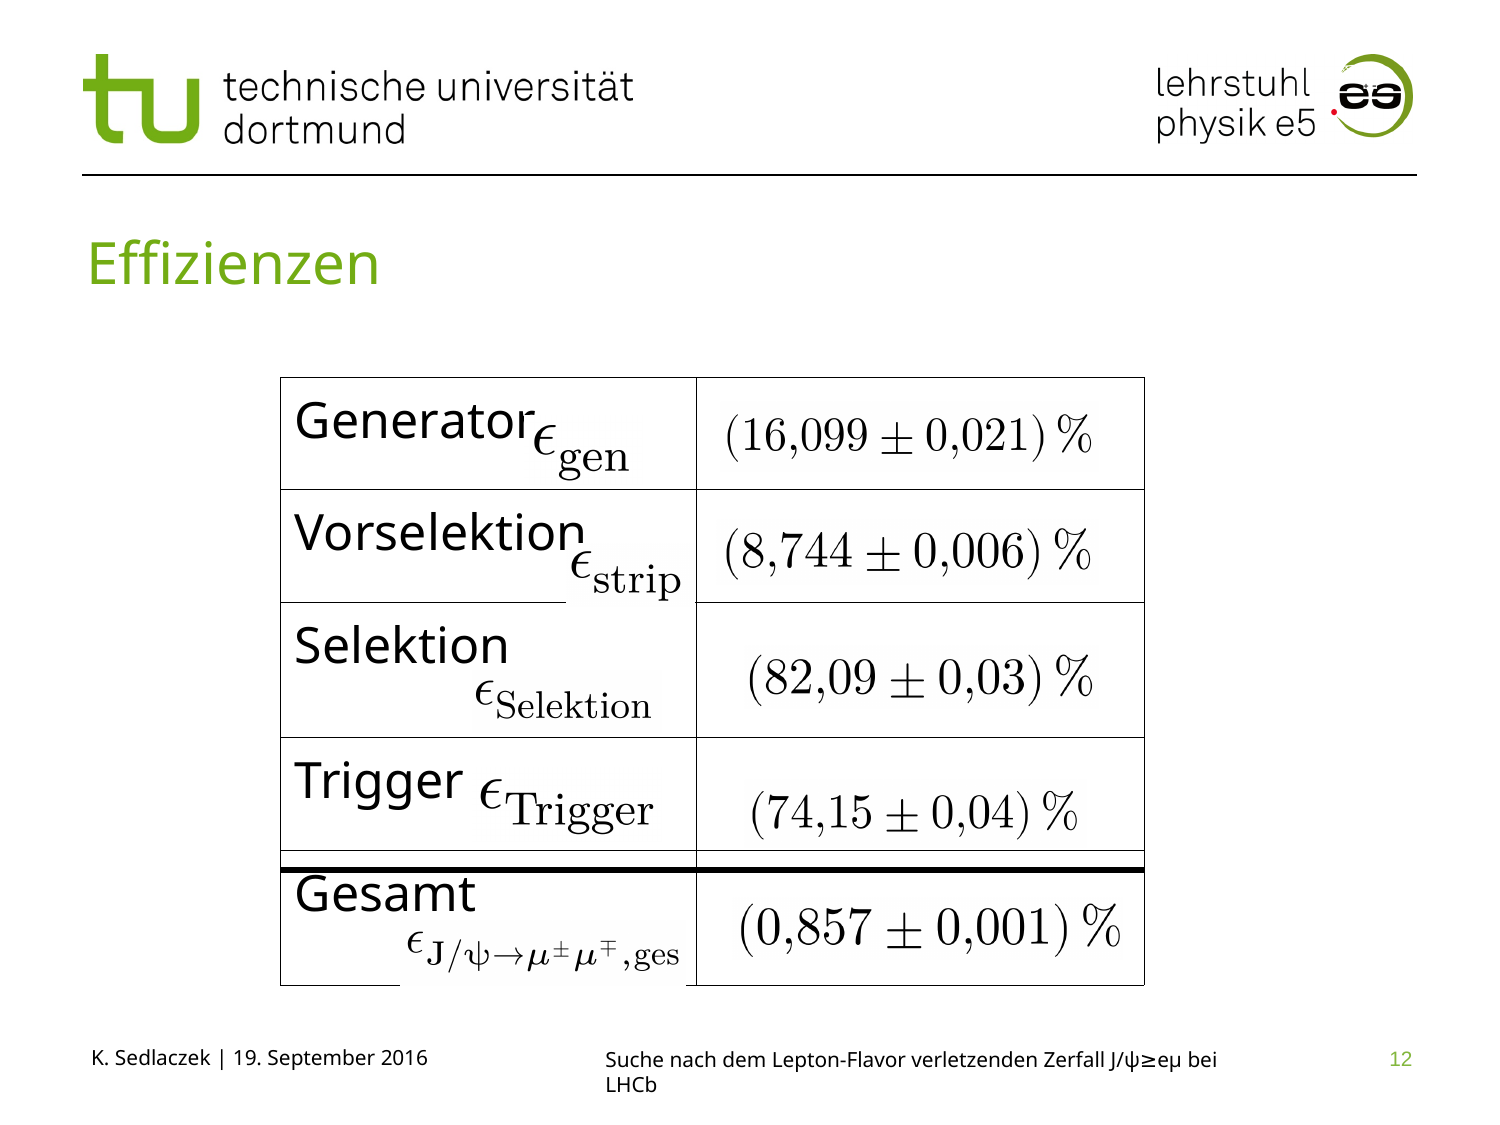

# Effizienzen
| Generator | |
| --- | --- |
| Vorselektion | |
| Selektion | |
| Trigger | |
| Gesamt | |
K. Sedlaczek | 19. September 2016
Suche nach dem Lepton-Flavor verletzenden Zerfall J/ψ≥eµ bei LHCb